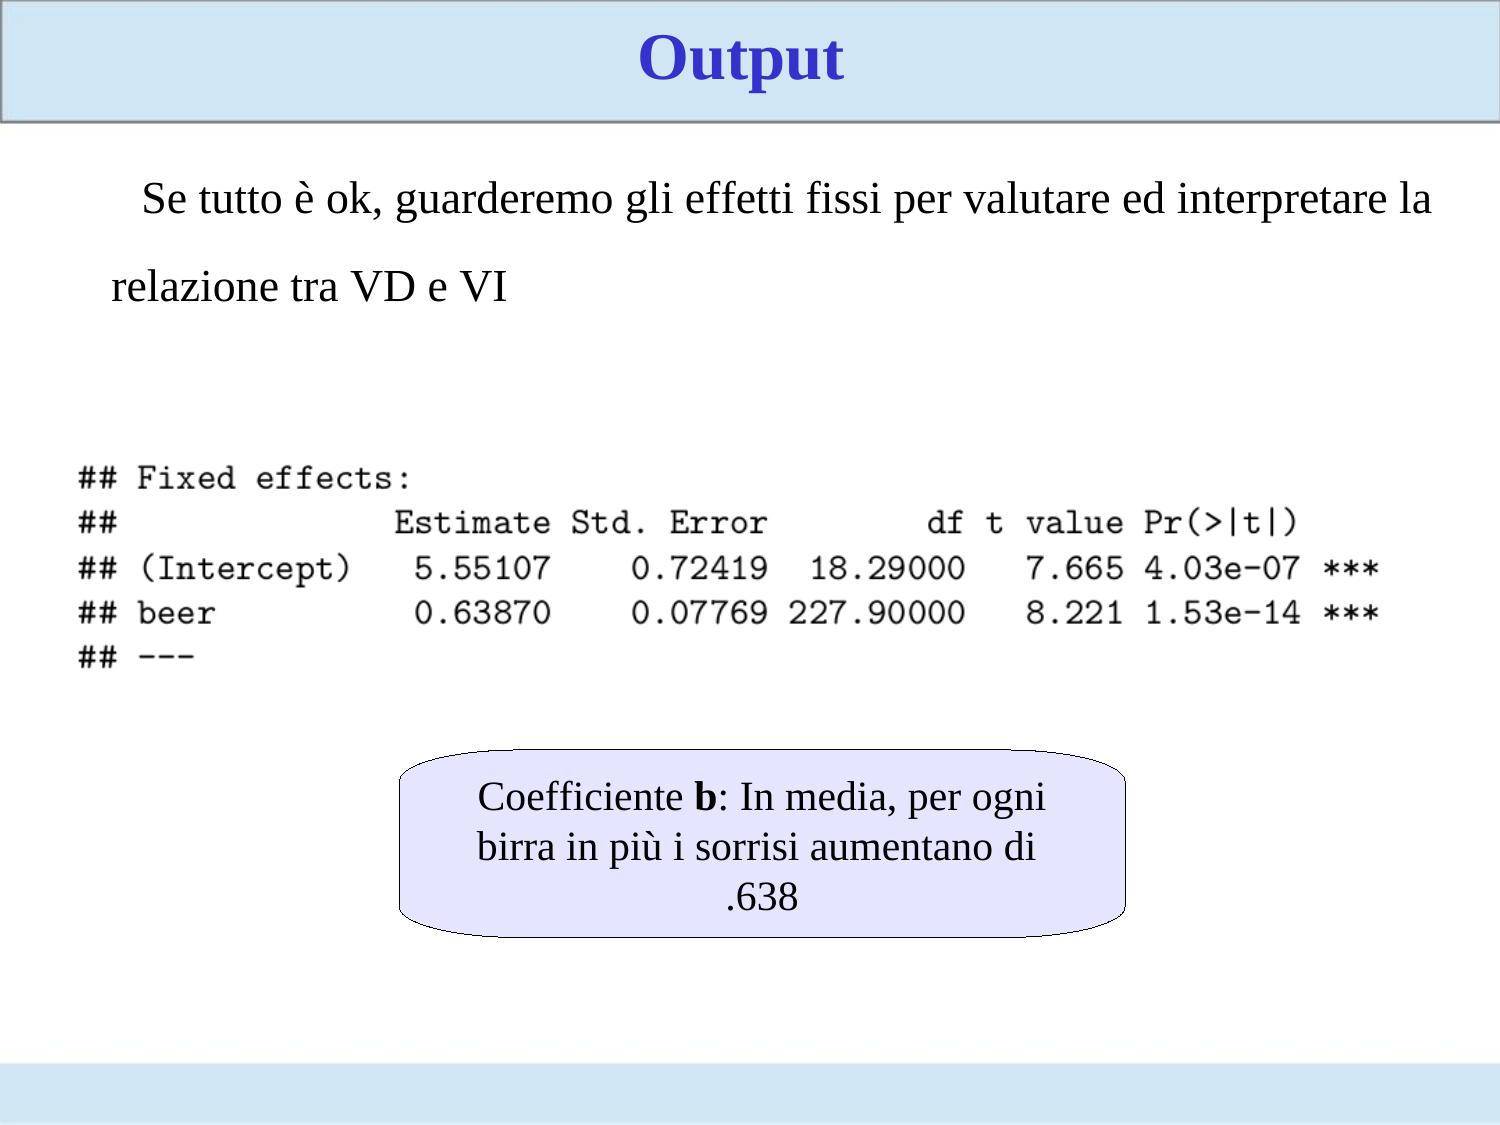

# Output
Se tutto è ok, guarderemo gli effetti fissi per valutare ed interpretare la relazione tra VD e VI
Coefficiente b: In media, per ogni birra in più i sorrisi aumentano di
.638
44